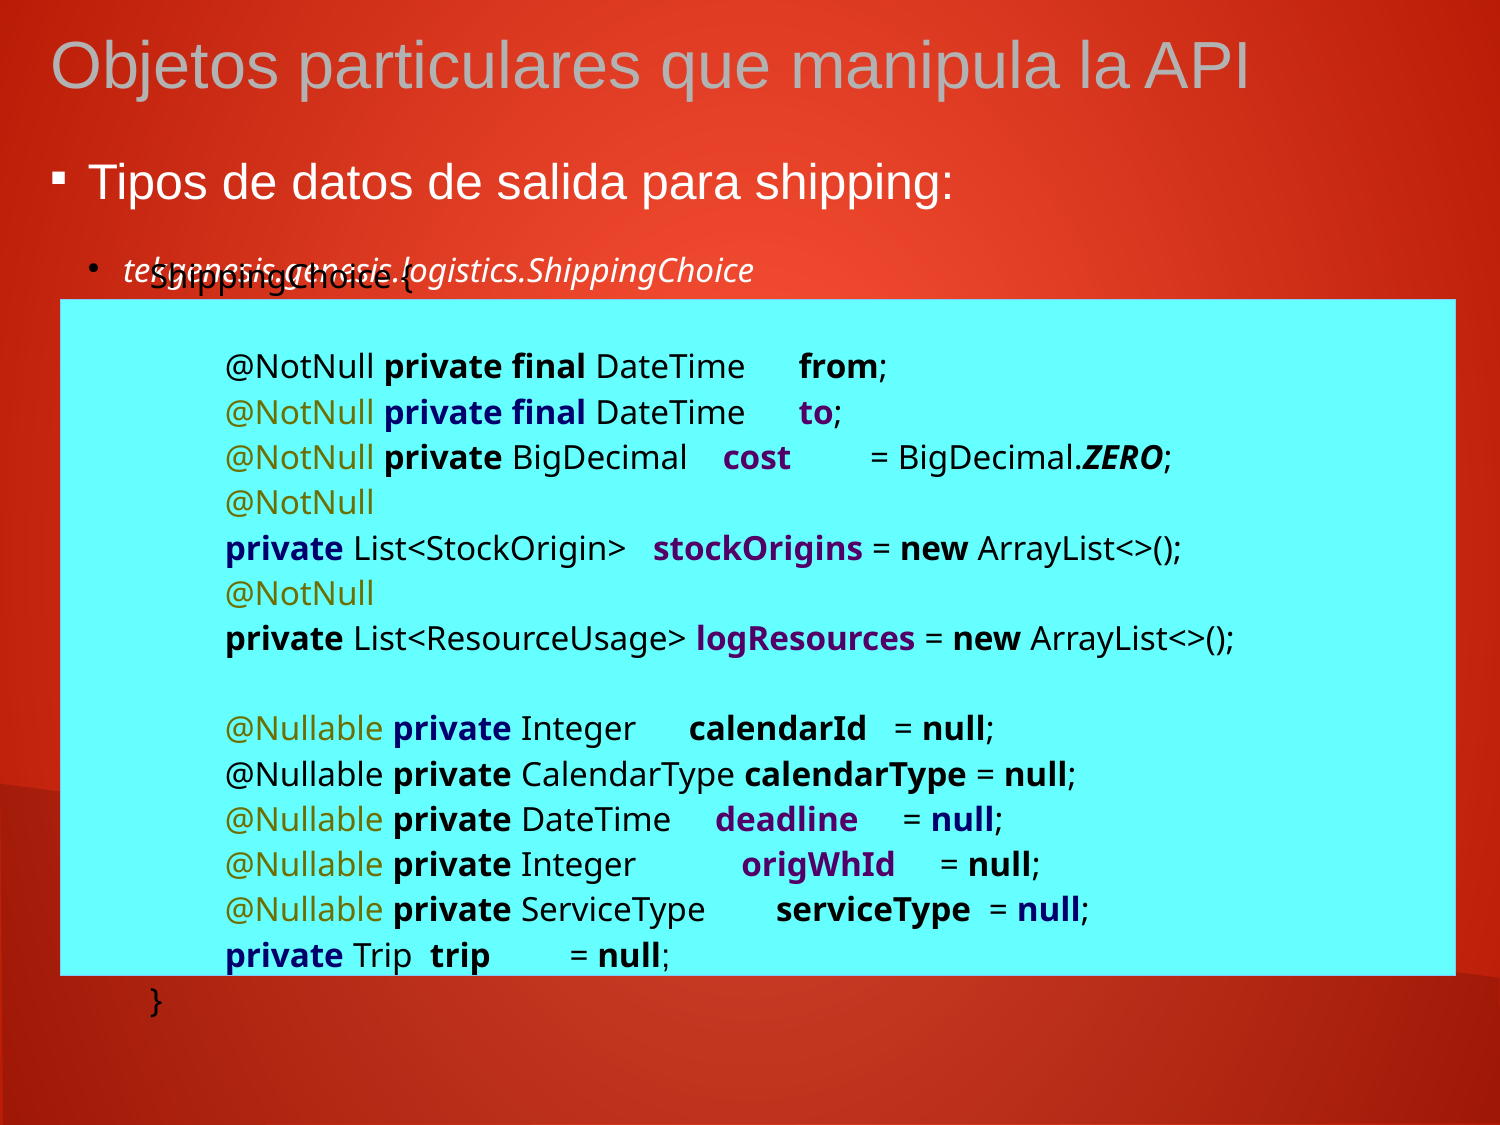

Objetos particulares que manipula la API
Tipos de datos de salida para shipping:
tekgenesis.genesis.logistics.ShippingChoice
	ShippingChoice {
		@NotNull private final DateTime from;
		@NotNull private final DateTime to;
		@NotNull private BigDecimal cost = BigDecimal.ZERO;
		@NotNull
		private List<StockOrigin> stockOrigins = new ArrayList<>();
		@NotNull
		private List<ResourceUsage> logResources = new ArrayList<>();
		@Nullable private Integer calendarId = null;
		@Nullable private CalendarType calendarType = null;
		@Nullable private DateTime deadline = null;
		@Nullable private Integer origWhId = null;
		@Nullable private ServiceType serviceType = null;
		private Trip trip = null;
	}